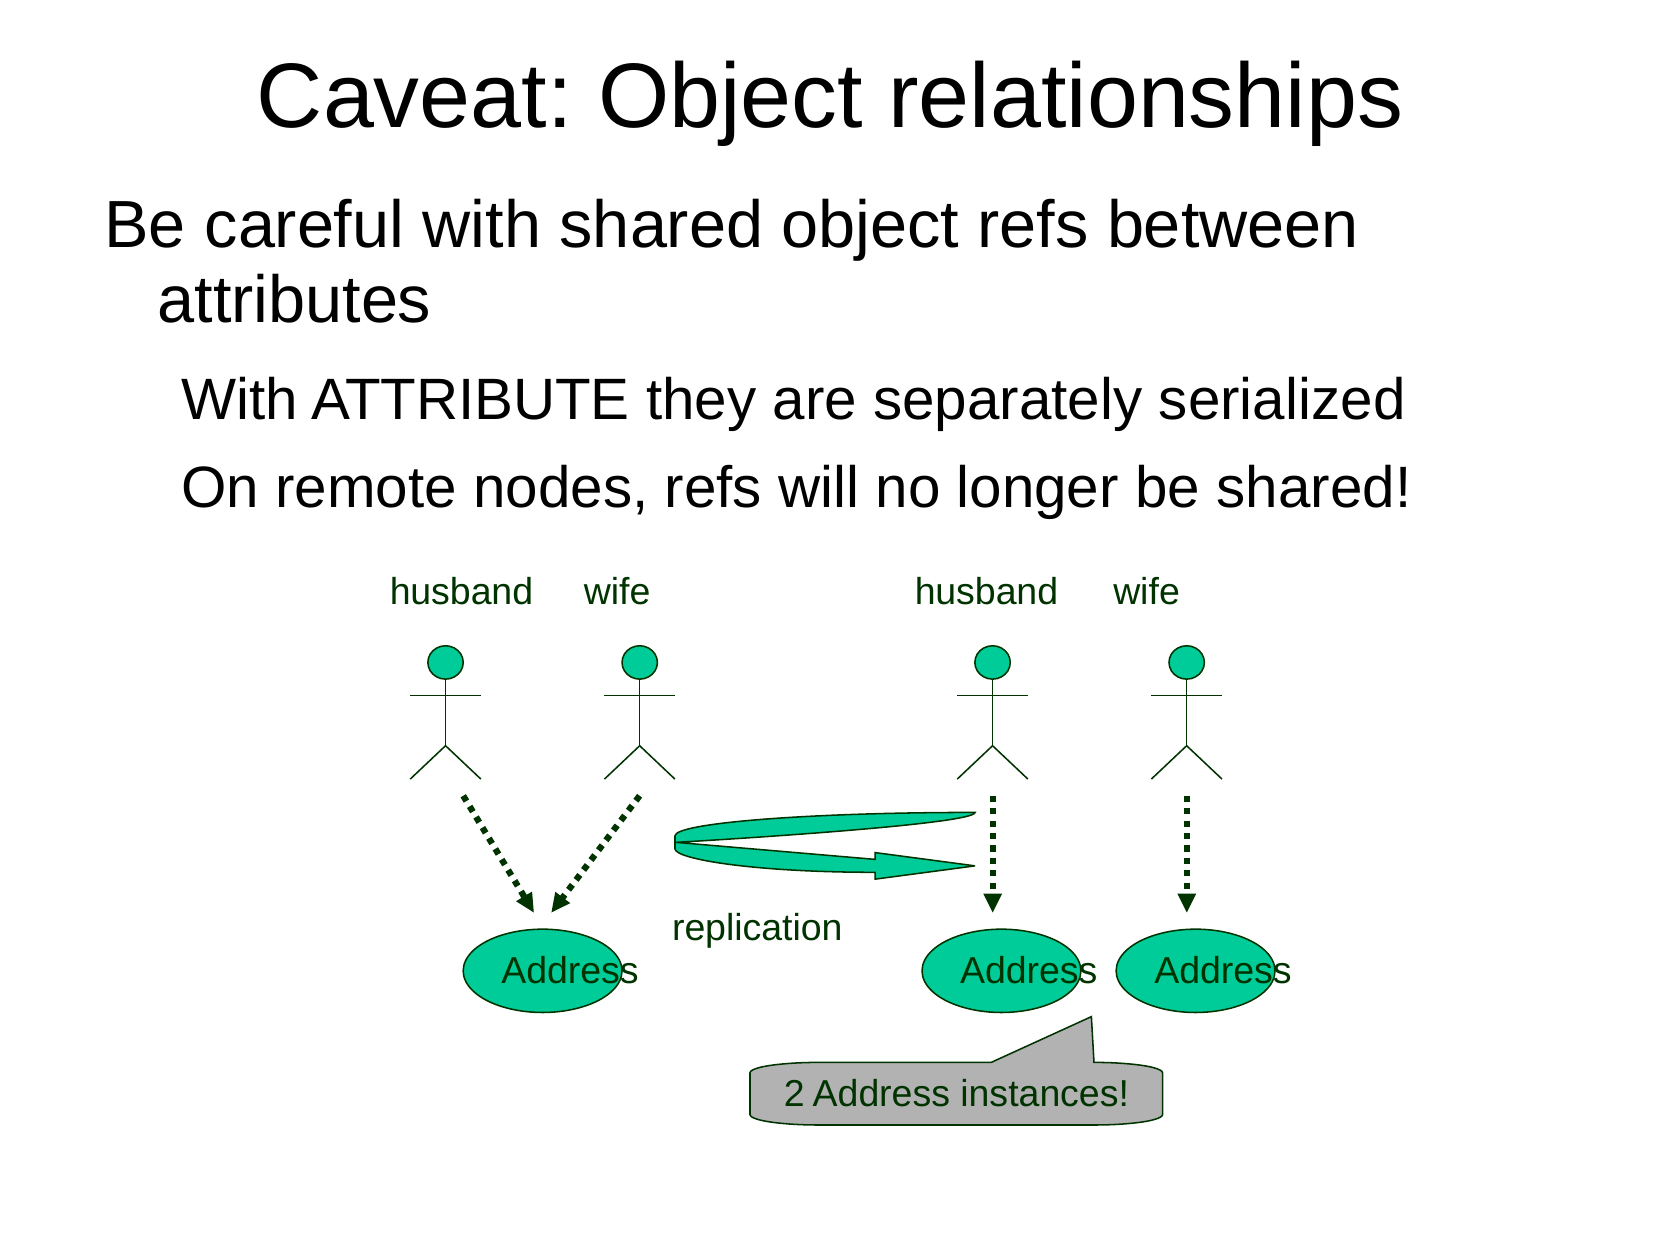

# Caveat: Object relationships
Be careful with shared object refs between attributes
With ATTRIBUTE they are separately serialized
On remote nodes, refs will no longer be shared!
husband
wife
husband
wife
replication
Address
Address
Address
2 Address instances!